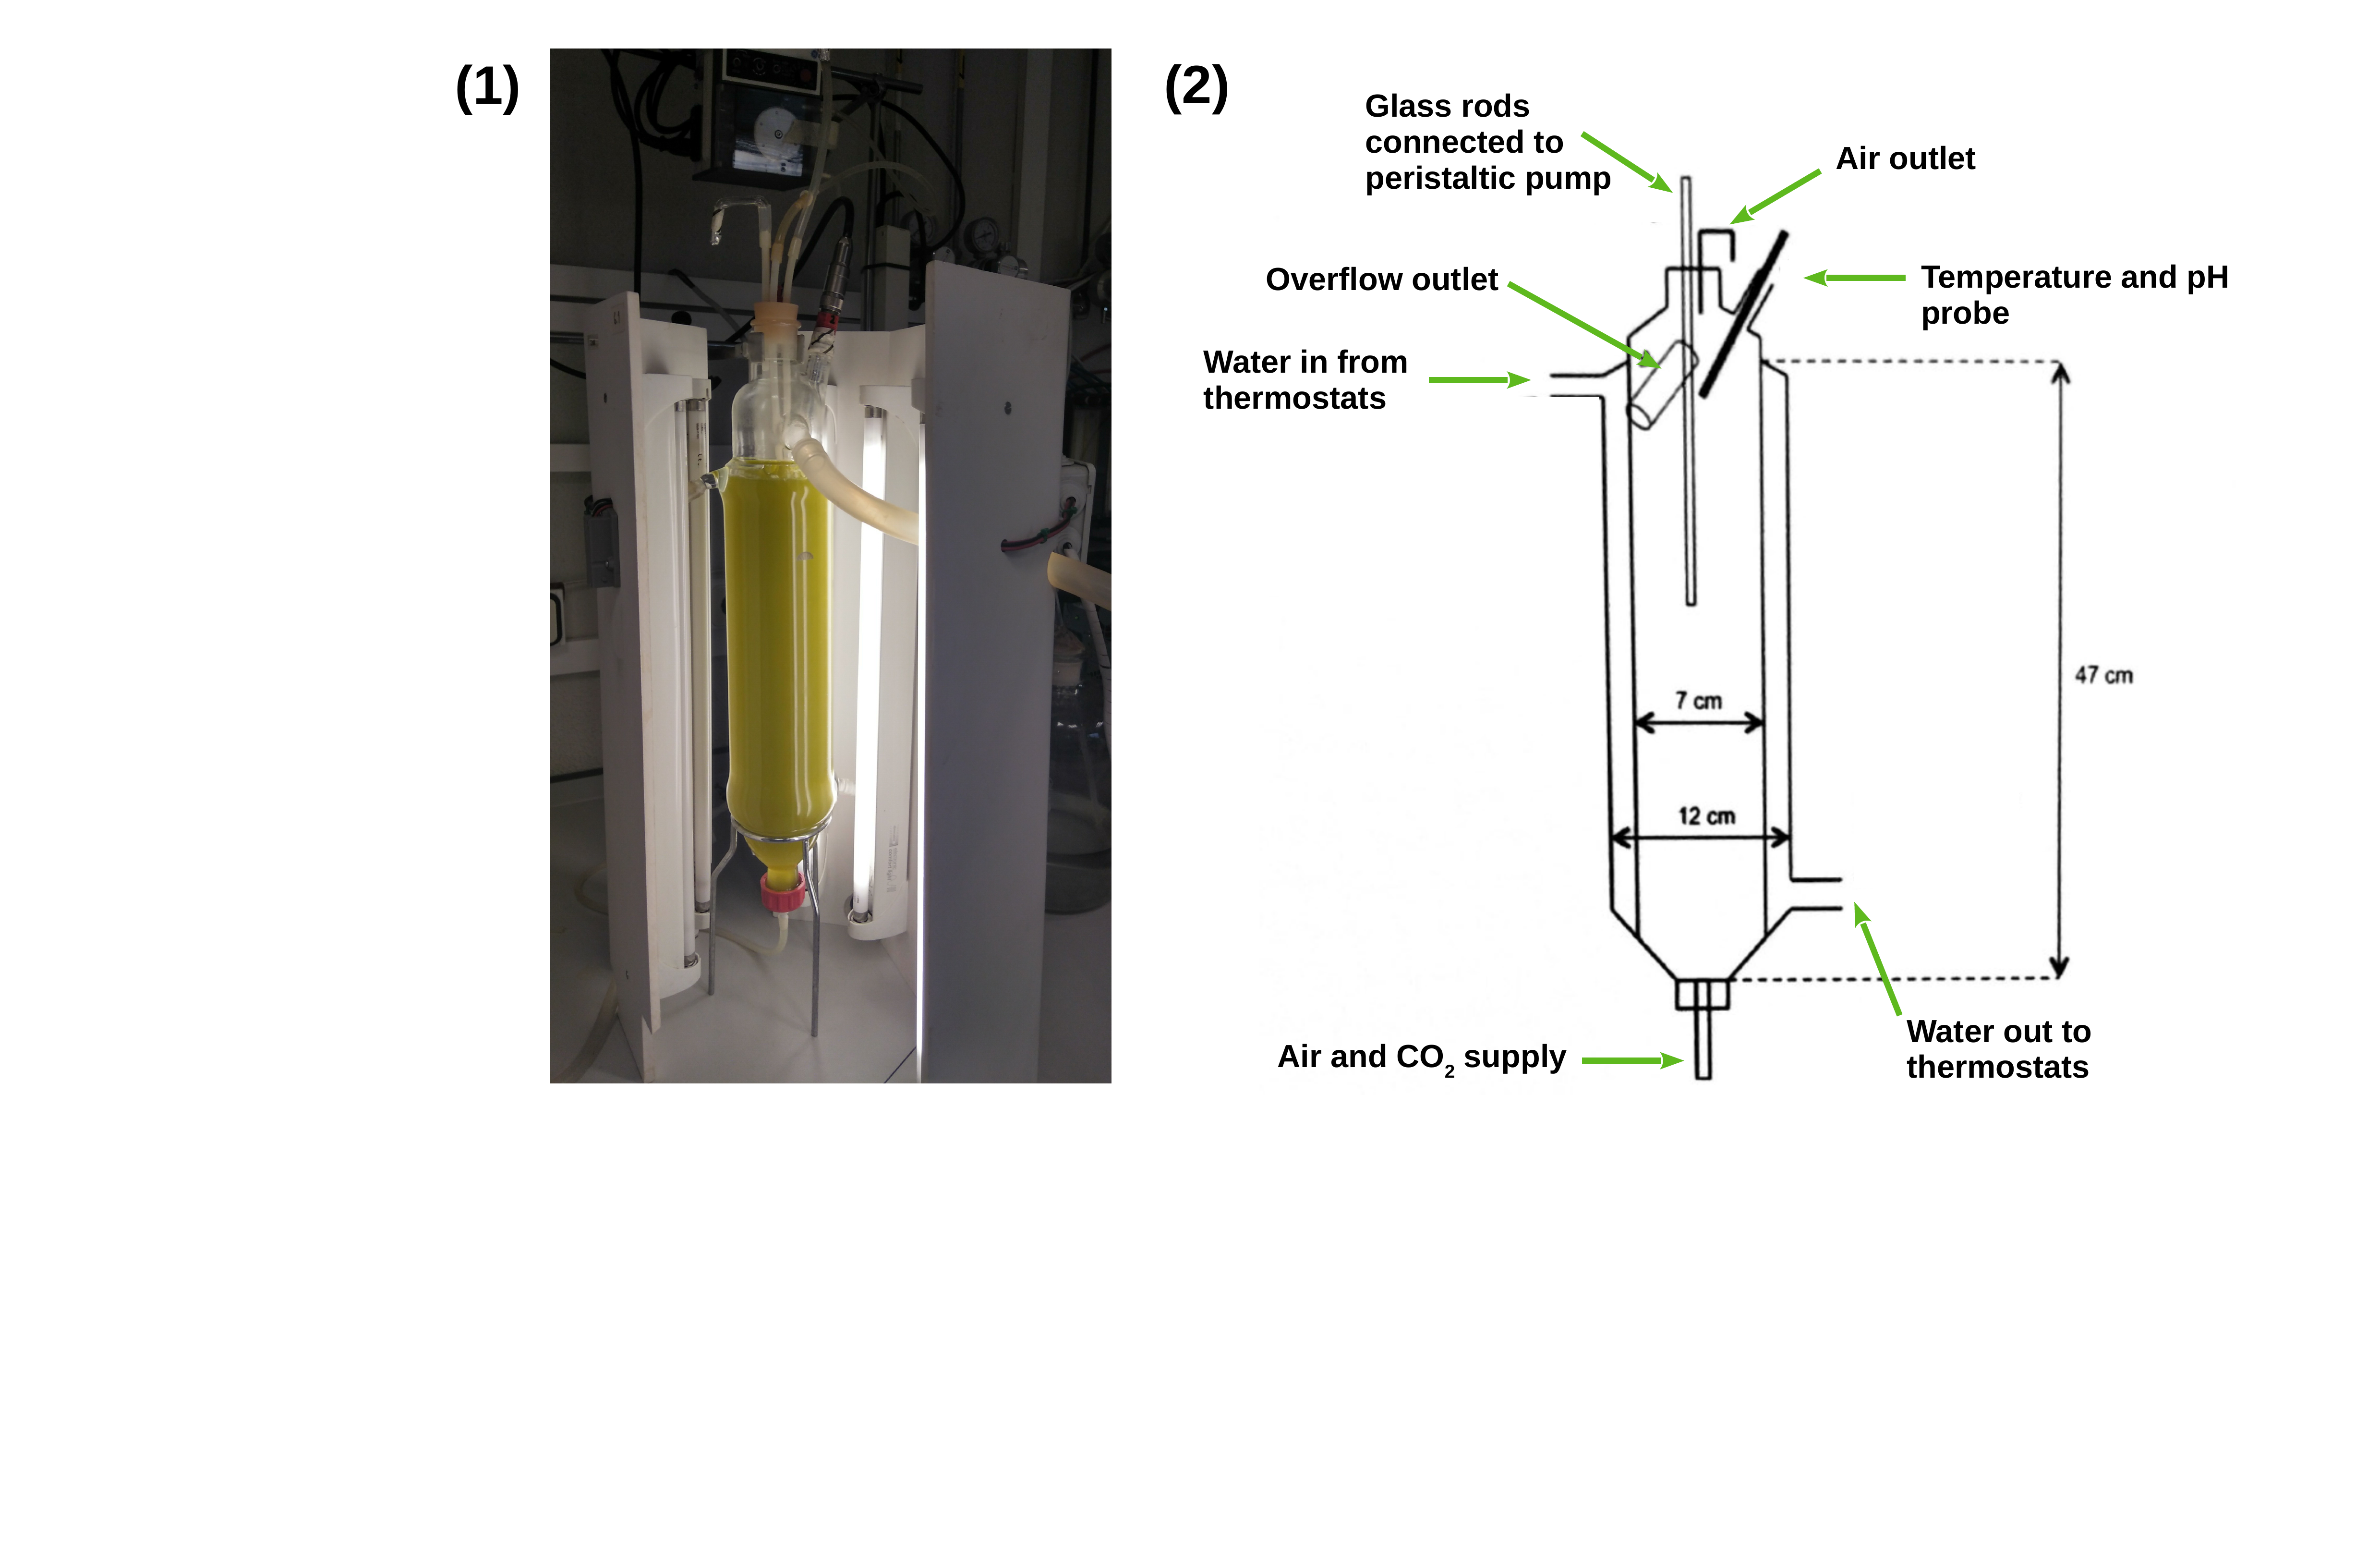

(2)
(1)
Glass rods connected to peristaltic pump
Air outlet
Temperature and pH probe
Overflow outlet
Water in from thermostats
Water out to thermostats
Air and CO2 supply